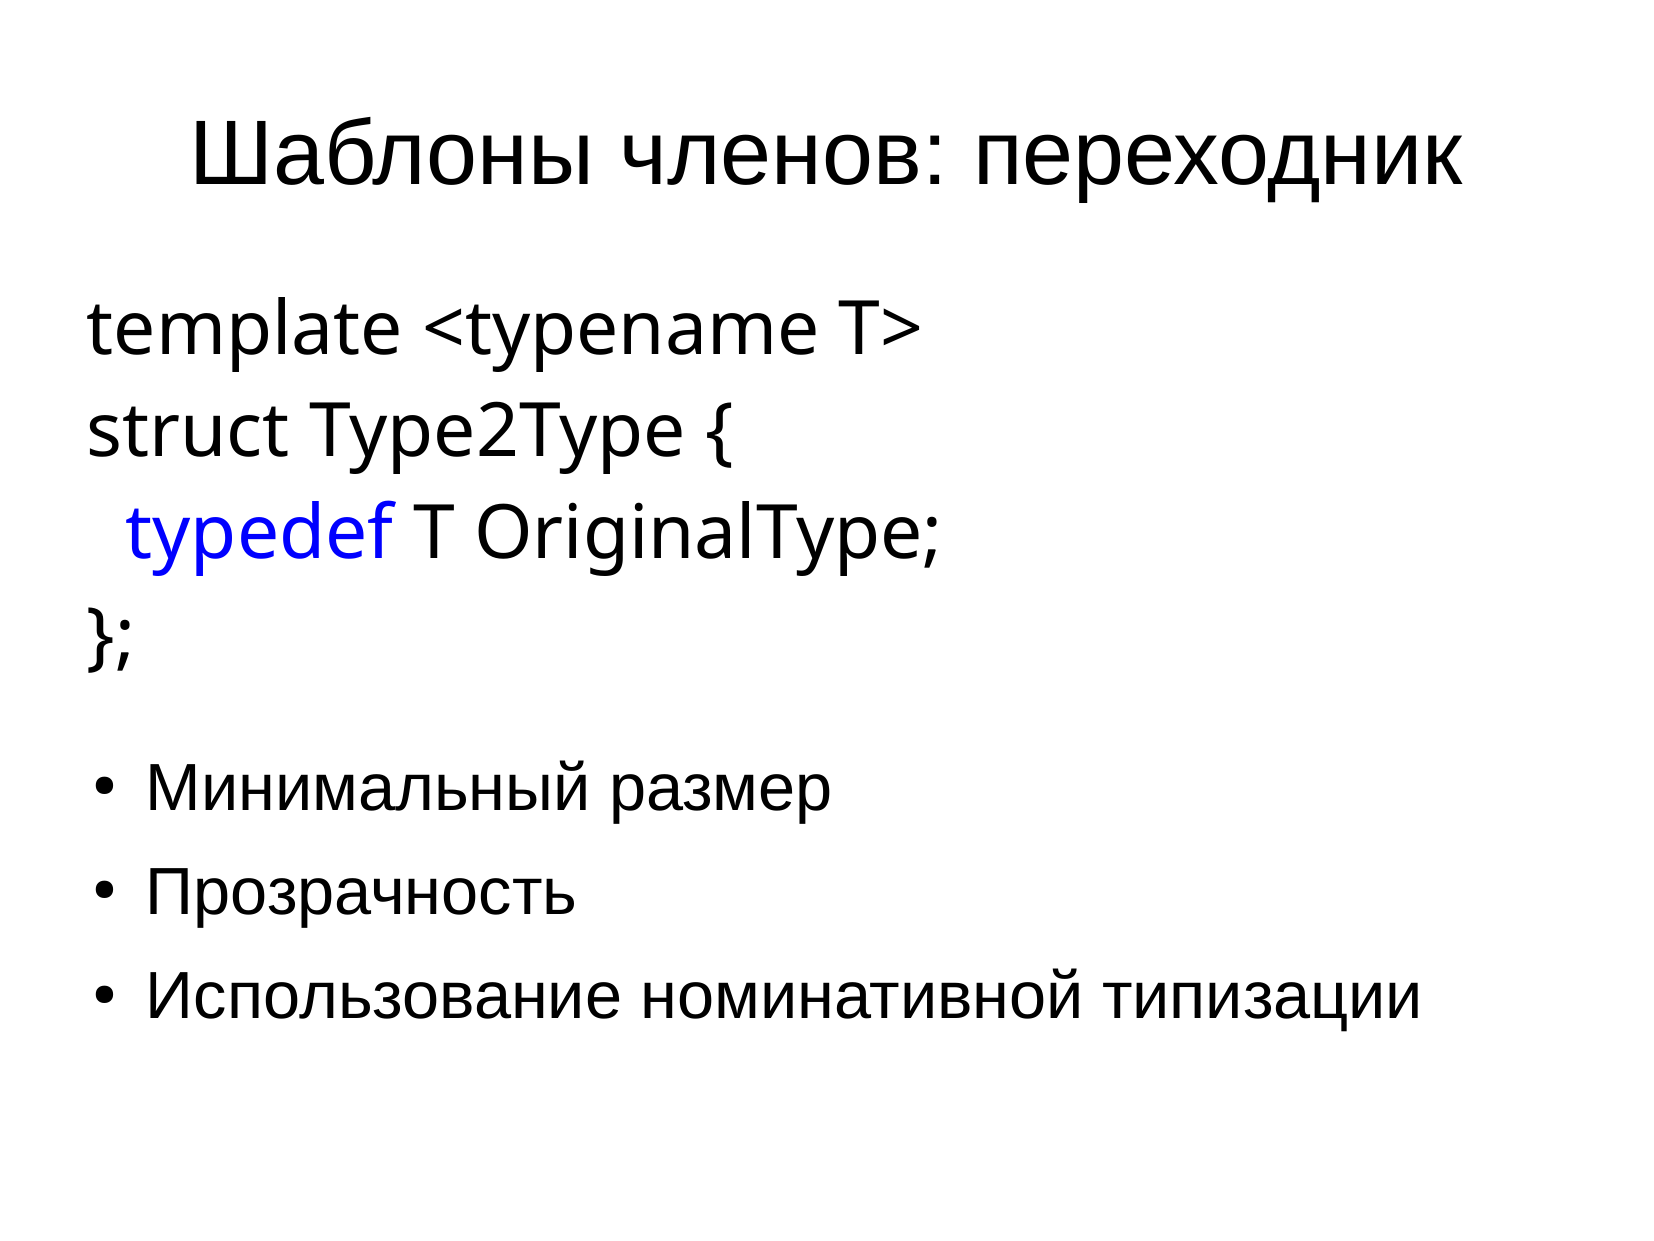

# Шаблоны членов: переходник
template <typename T>
struct Type2Type {
 typedef T OriginalType;
};
Минимальный размер
Прозрачность
Использование номинативной типизации